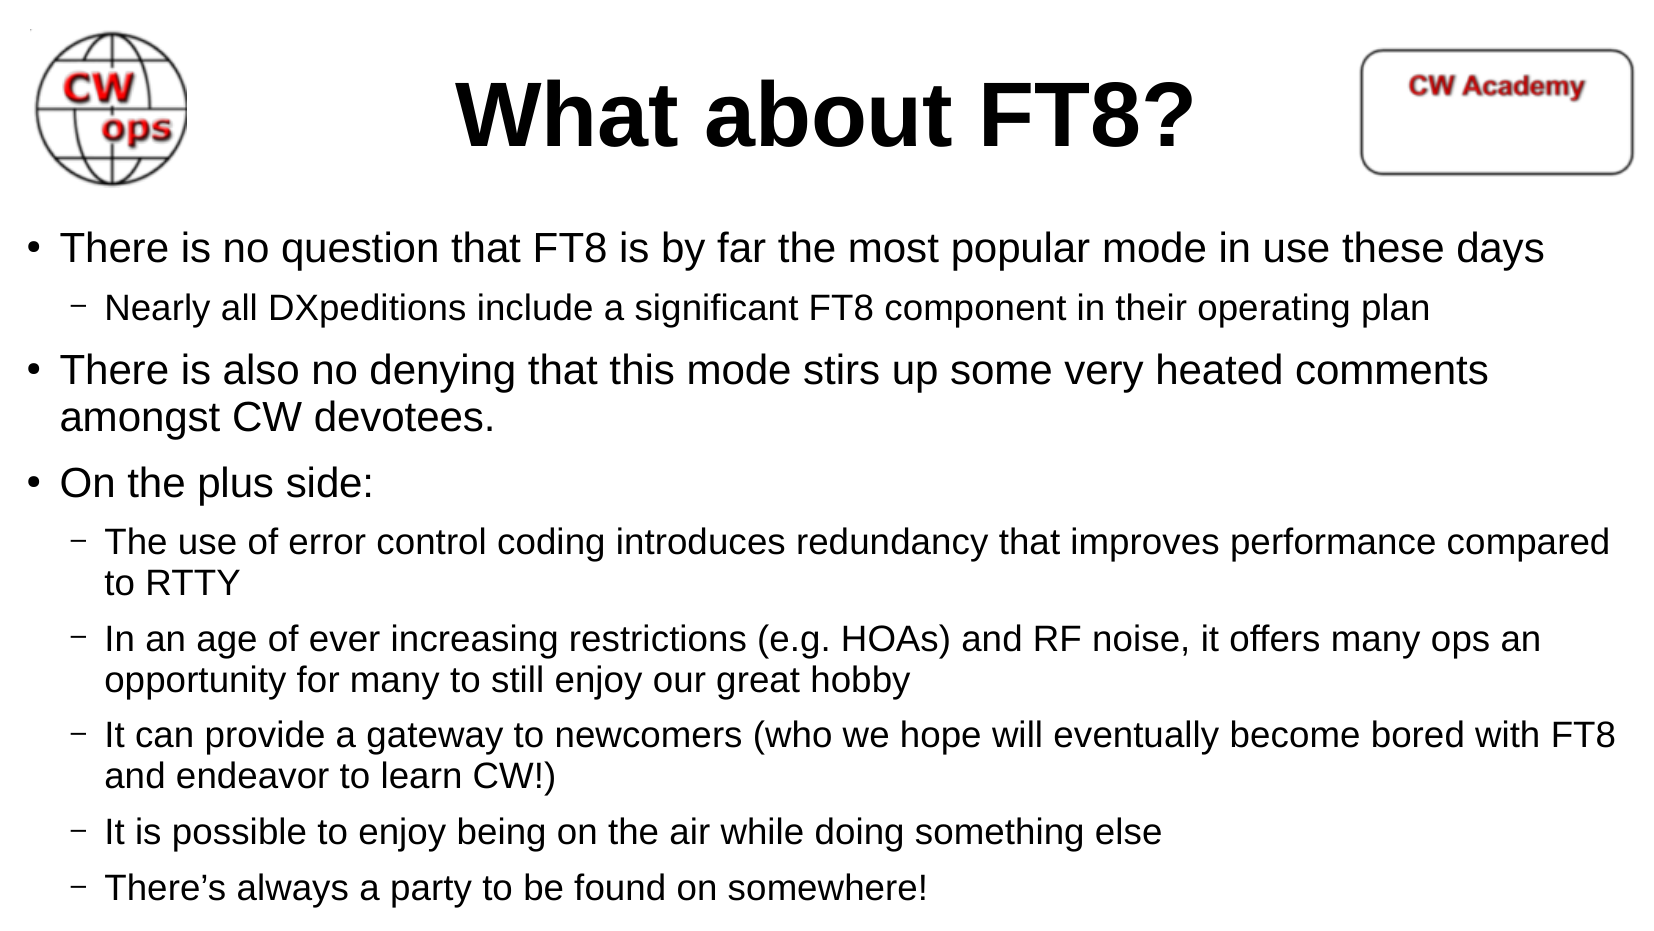

# What about FT8?
There is no question that FT8 is by far the most popular mode in use these days
Nearly all DXpeditions include a significant FT8 component in their operating plan
There is also no denying that this mode stirs up some very heated comments amongst CW devotees.
On the plus side:
The use of error control coding introduces redundancy that improves performance compared to RTTY
In an age of ever increasing restrictions (e.g. HOAs) and RF noise, it offers many ops an opportunity for many to still enjoy our great hobby
It can provide a gateway to newcomers (who we hope will eventually become bored with FT8 and endeavor to learn CW!)
It is possible to enjoy being on the air while doing something else
There’s always a party to be found on somewhere!